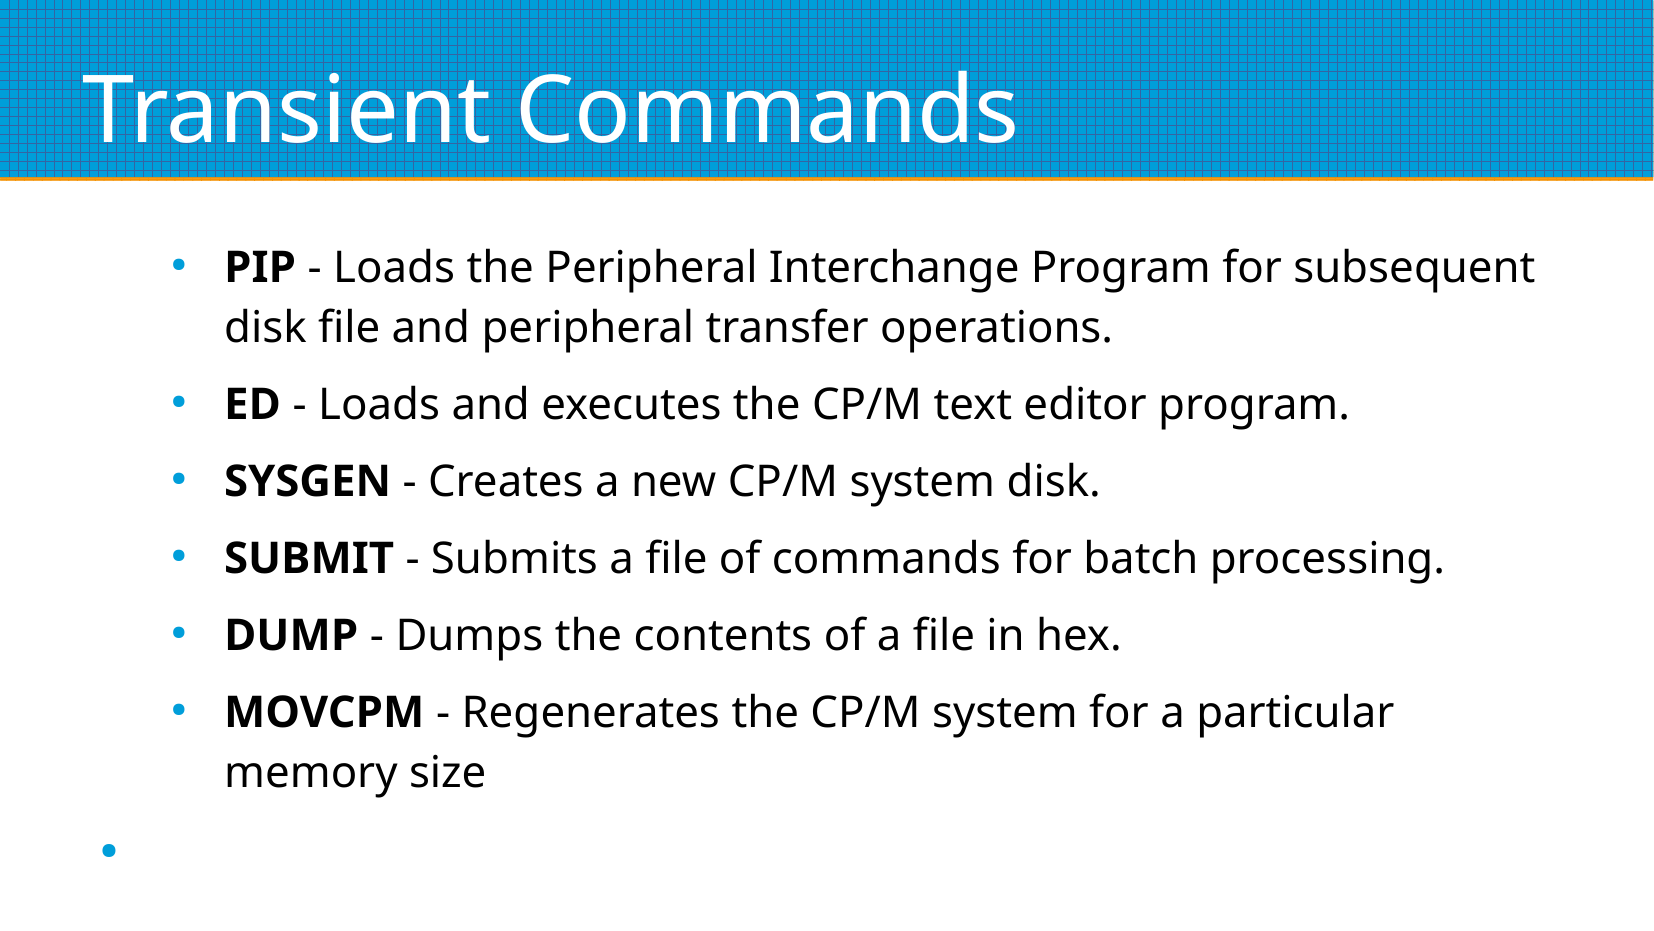

# Transient Commands
PIP - Loads the Peripheral Interchange Program for subsequent disk file and peripheral transfer operations.
ED - Loads and executes the CP/M text editor program.
SYSGEN - Creates a new CP/M system disk.
SUBMIT - Submits a file of commands for batch processing.
DUMP - Dumps the contents of a file in hex.
MOVCPM - Regenerates the CP/M system for a particular memory size